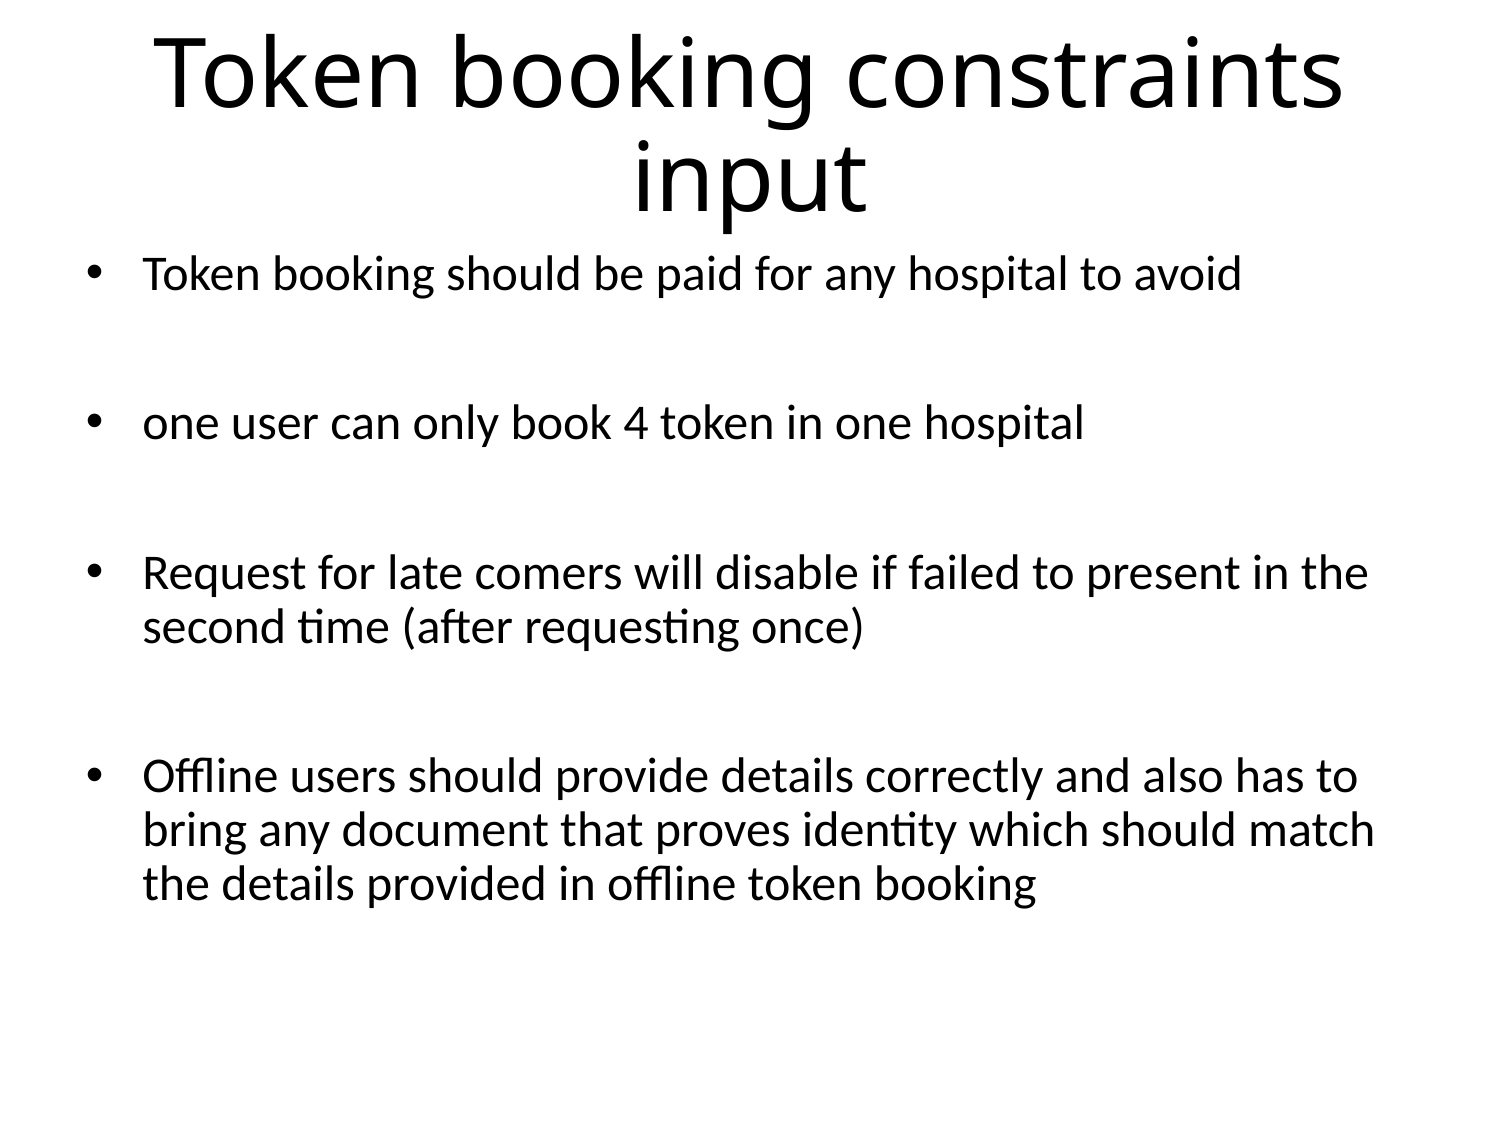

# Token booking constraints input
Token booking should be paid for any hospital to avoid
one user can only book 4 token in one hospital
Request for late comers will disable if failed to present in the second time (after requesting once)
Offline users should provide details correctly and also has to bring any document that proves identity which should match the details provided in offline token booking